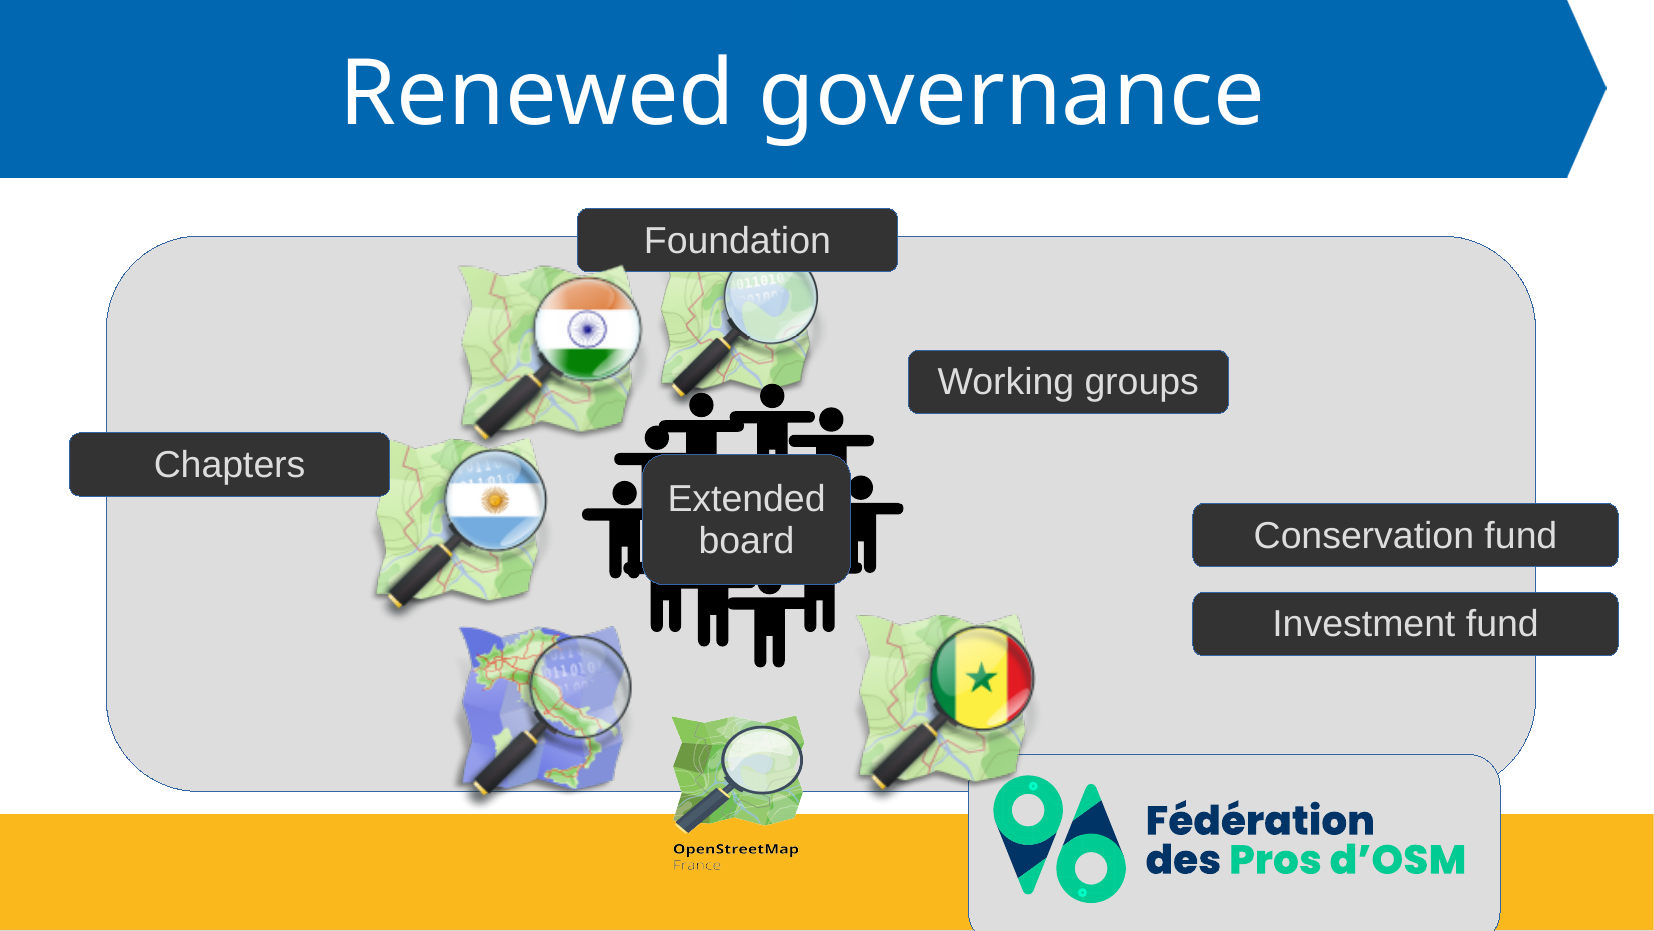

# Renewed governance
Foundation
Working groups
Chapters
Extended
board
Conservation fund
Investment fund